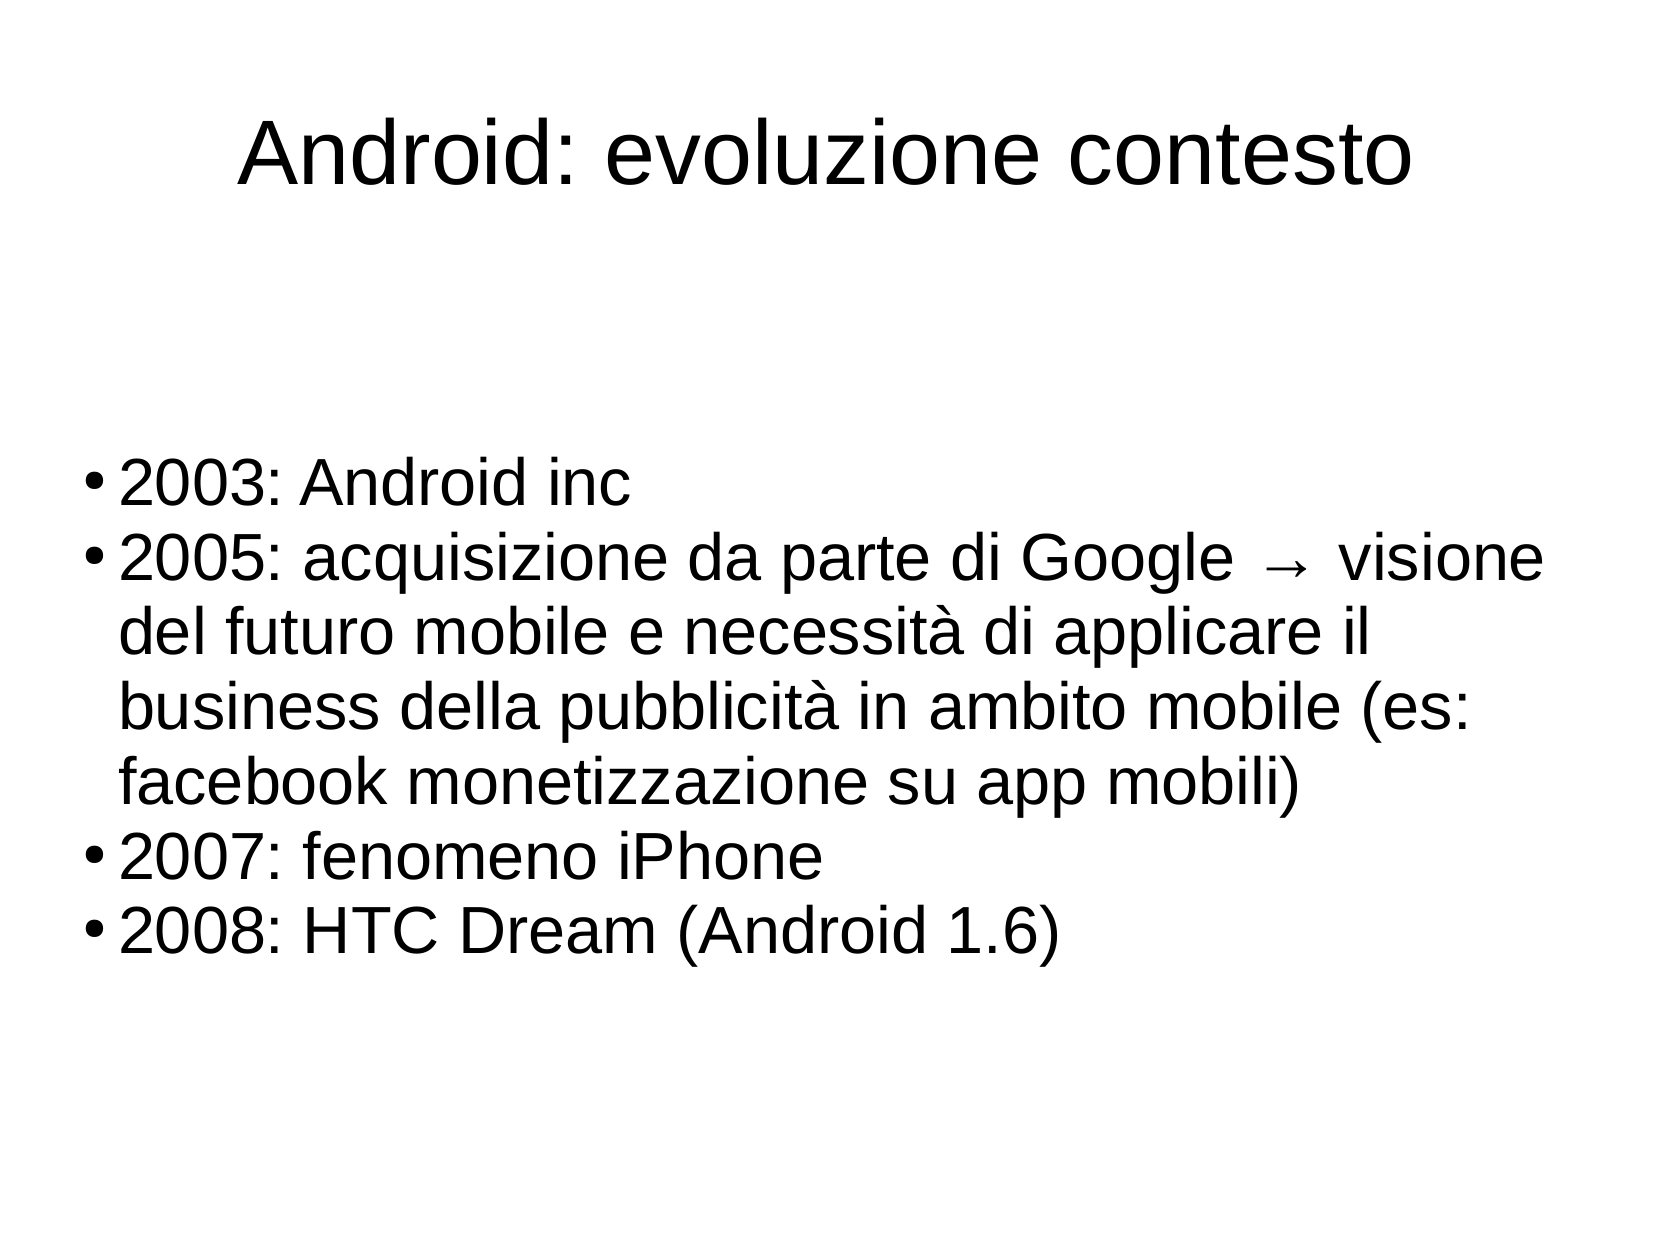

# Android: evoluzione contesto
2003: Android inc
2005: acquisizione da parte di Google → visione del futuro mobile e necessità di applicare il business della pubblicità in ambito mobile (es: facebook monetizzazione su app mobili)
2007: fenomeno iPhone
2008: HTC Dream (Android 1.6)